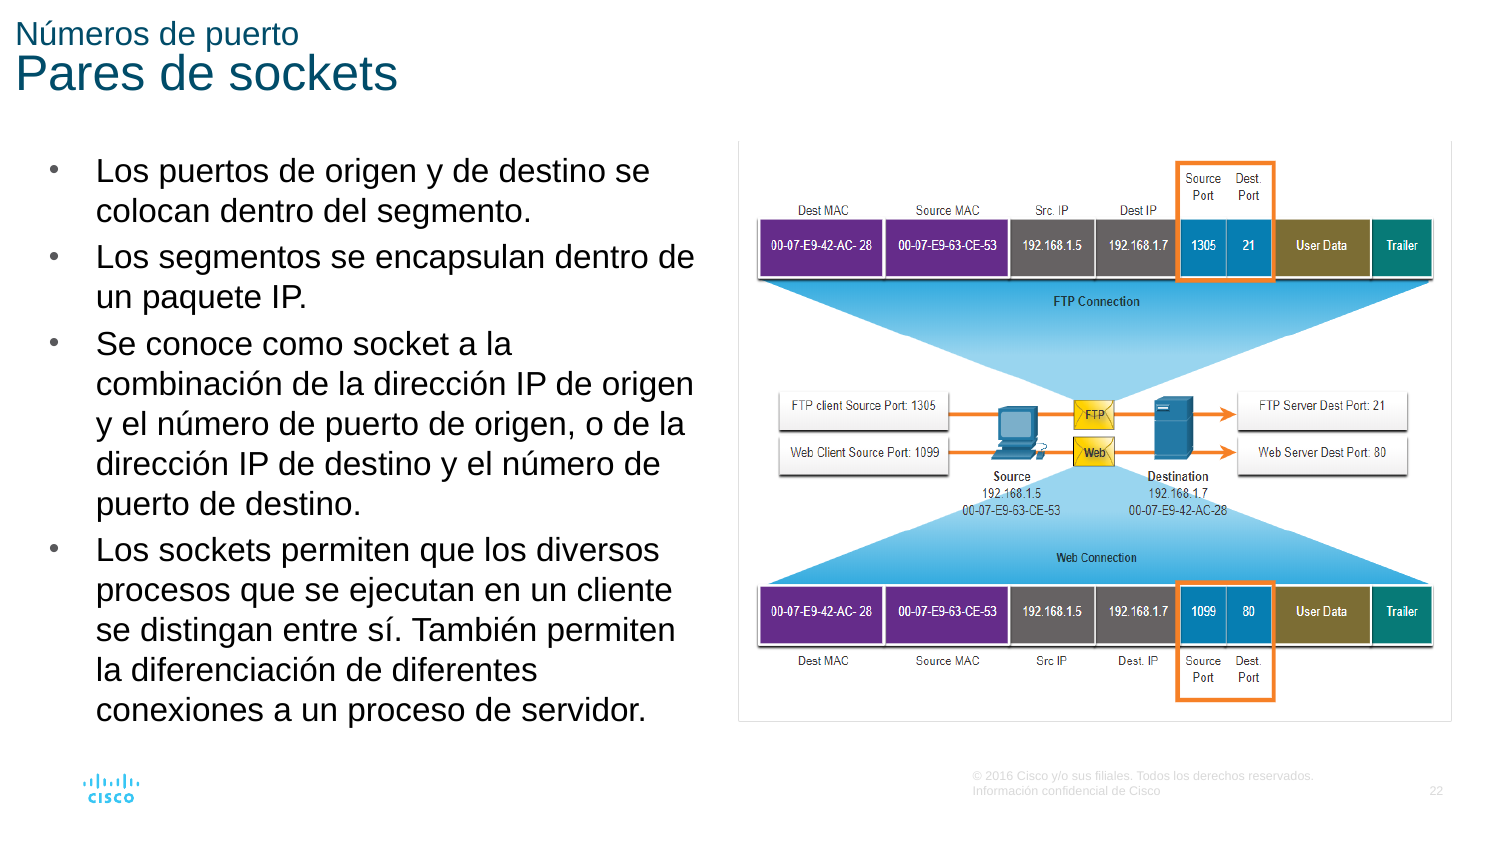

# Números de puerto Pares de sockets
Los puertos de origen y de destino se colocan dentro del segmento.
Los segmentos se encapsulan dentro de un paquete IP.
Se conoce como socket a la combinación de la dirección IP de origen y el número de puerto de origen, o de la dirección IP de destino y el número de puerto de destino.
Los sockets permiten que los diversos procesos que se ejecutan en un cliente se distingan entre sí. También permiten la diferenciación de diferentes conexiones a un proceso de servidor.